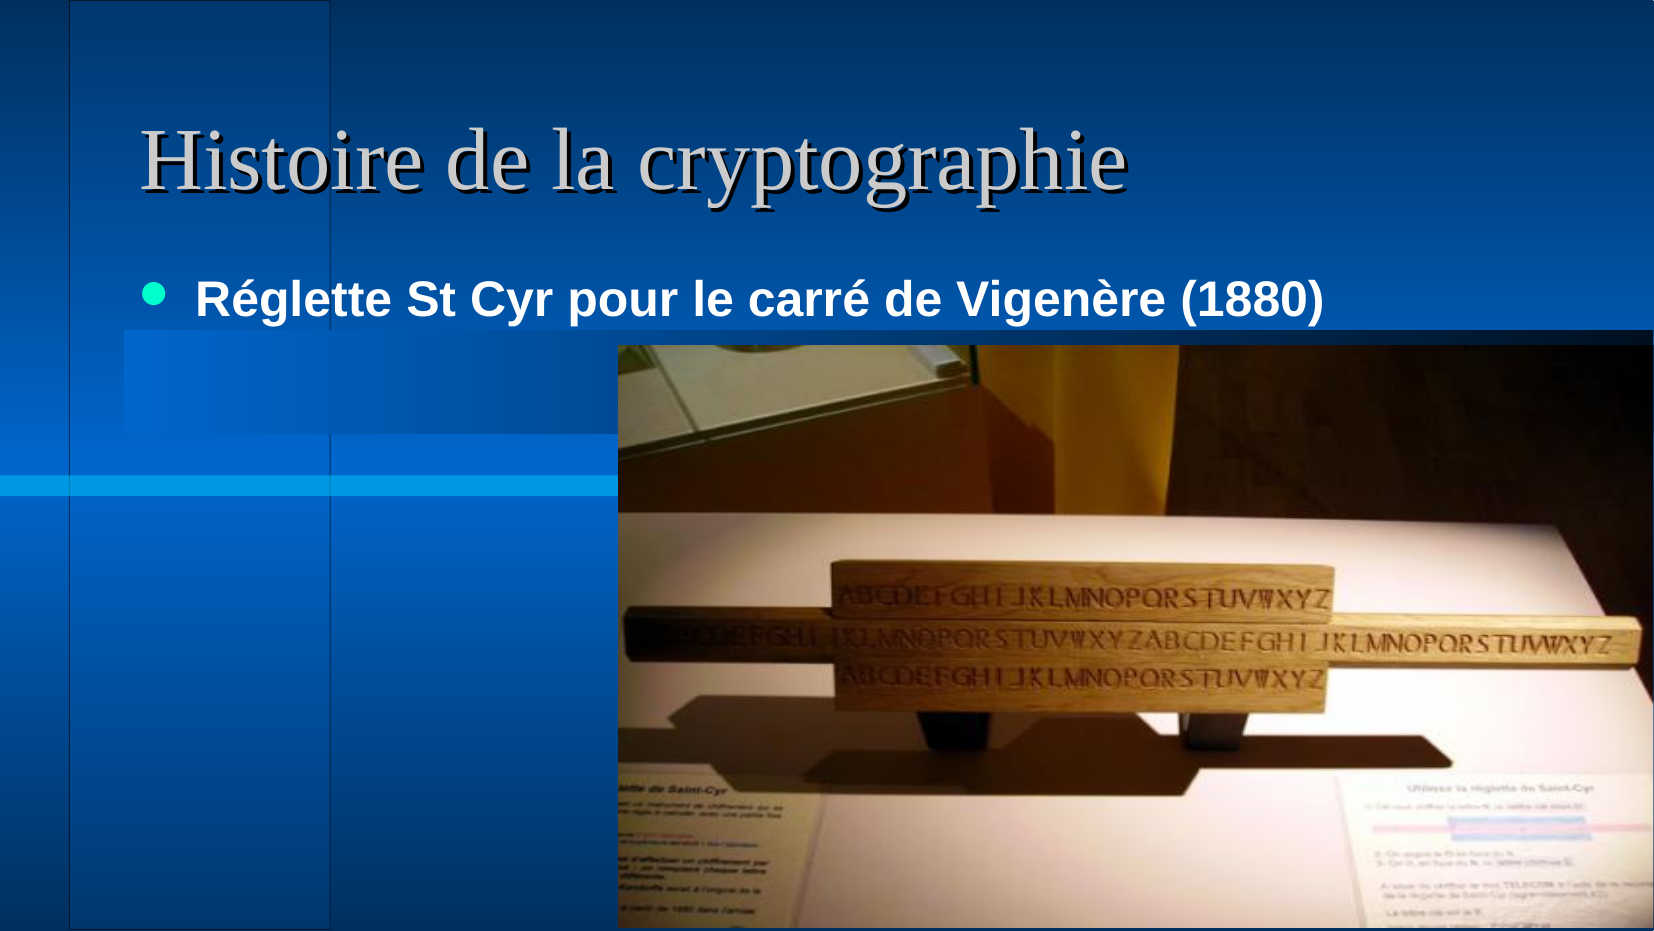

# Histoire de la cryptographie
Réglette St Cyr pour le carré de Vigenère (1880)